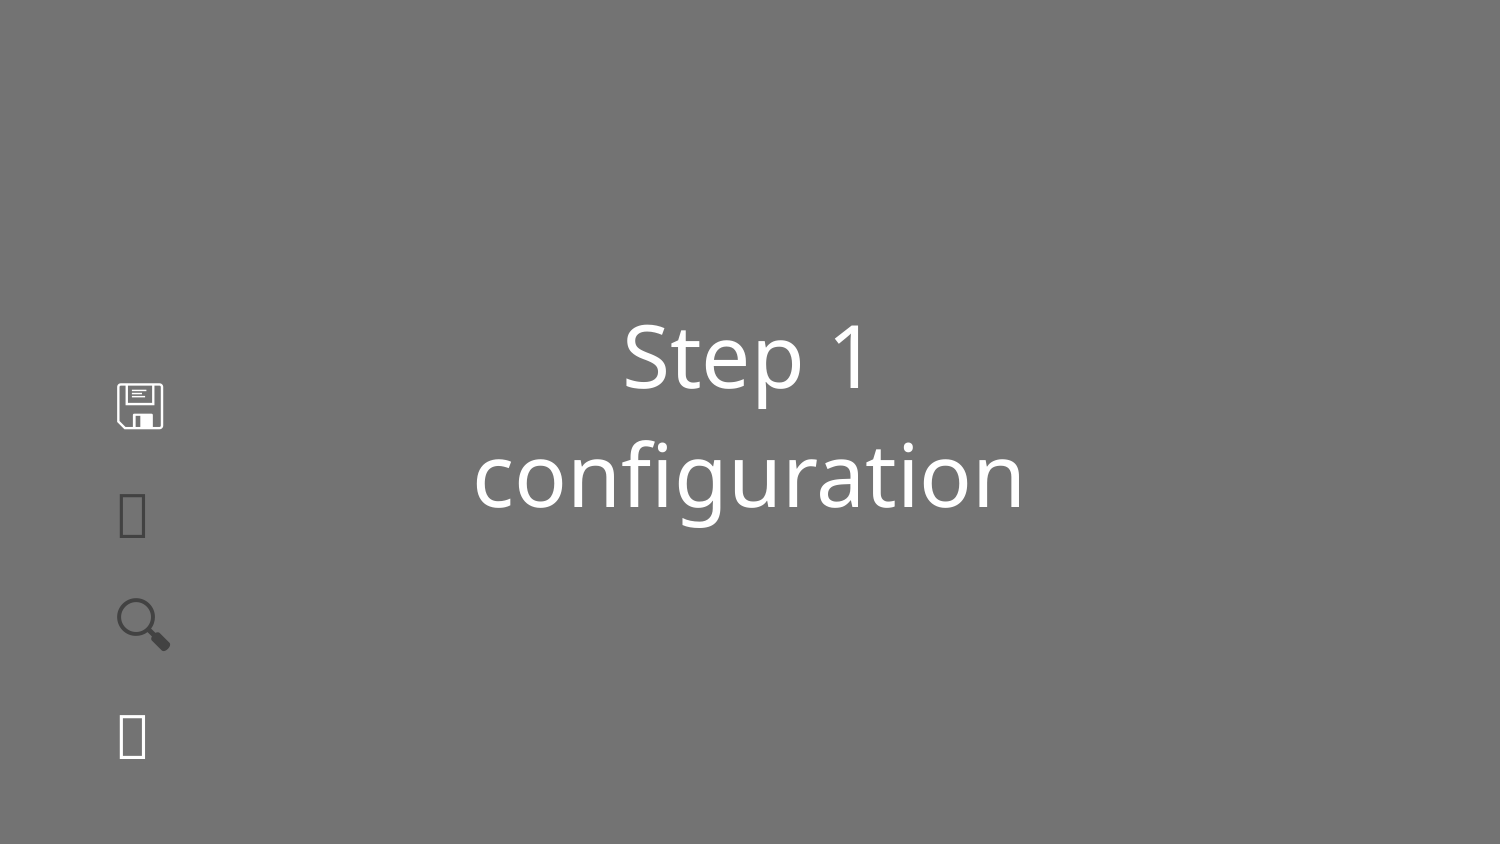

# Step 1 configuration
🖫
🔗
🔍
〰